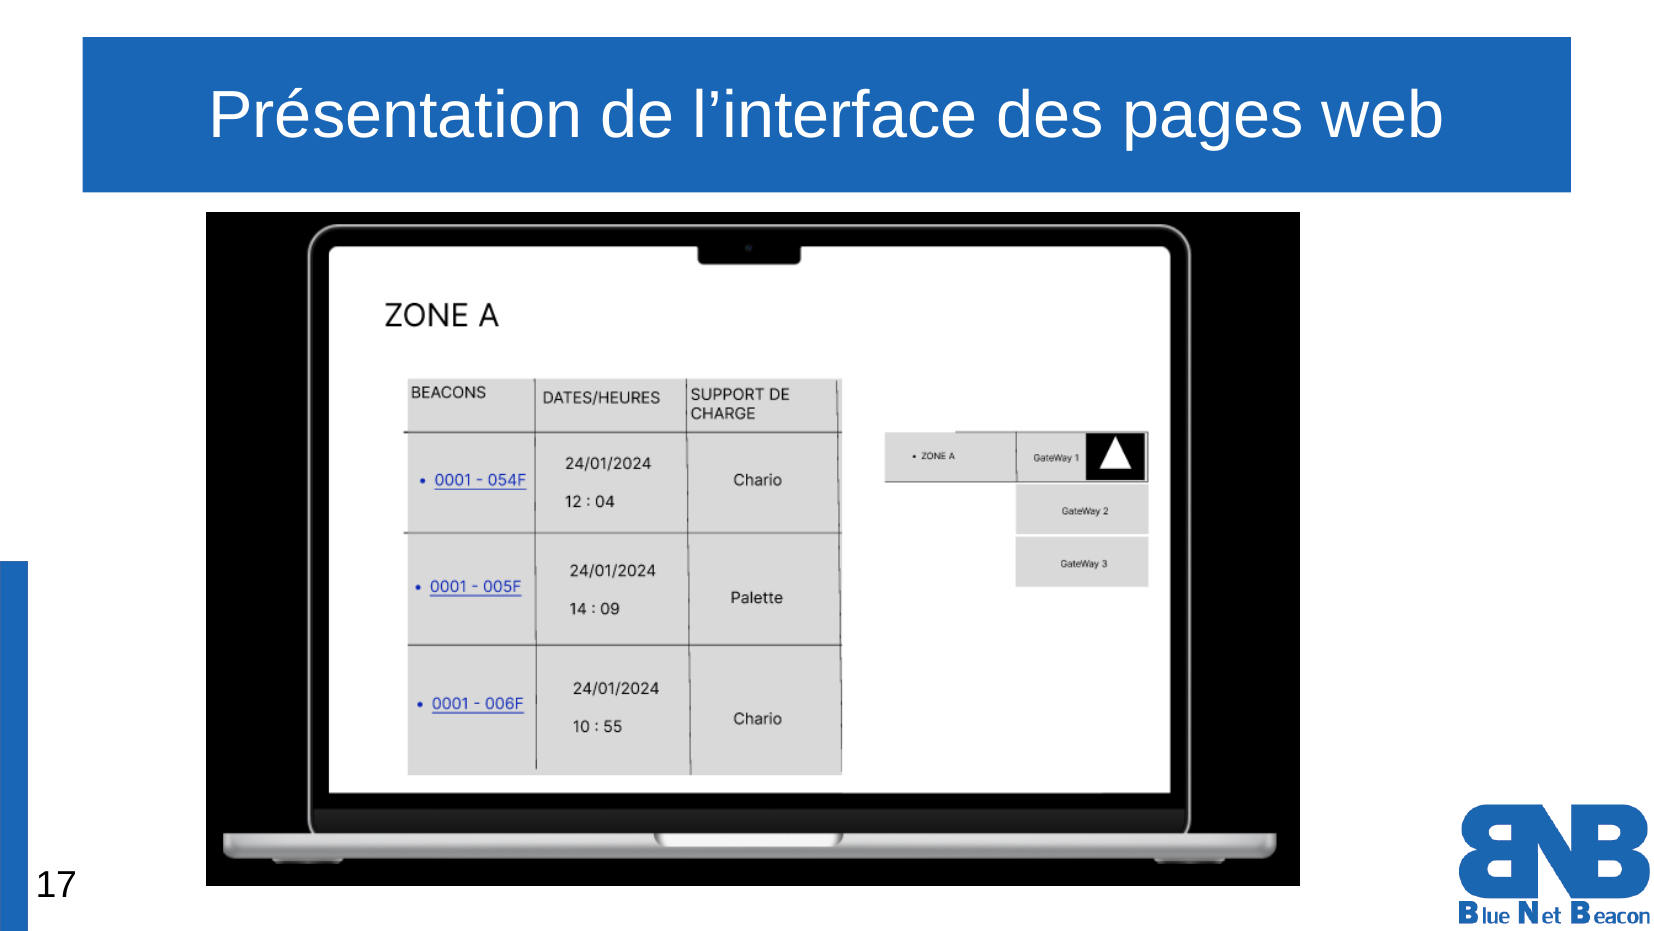

# Présentation de l’interface des pages web